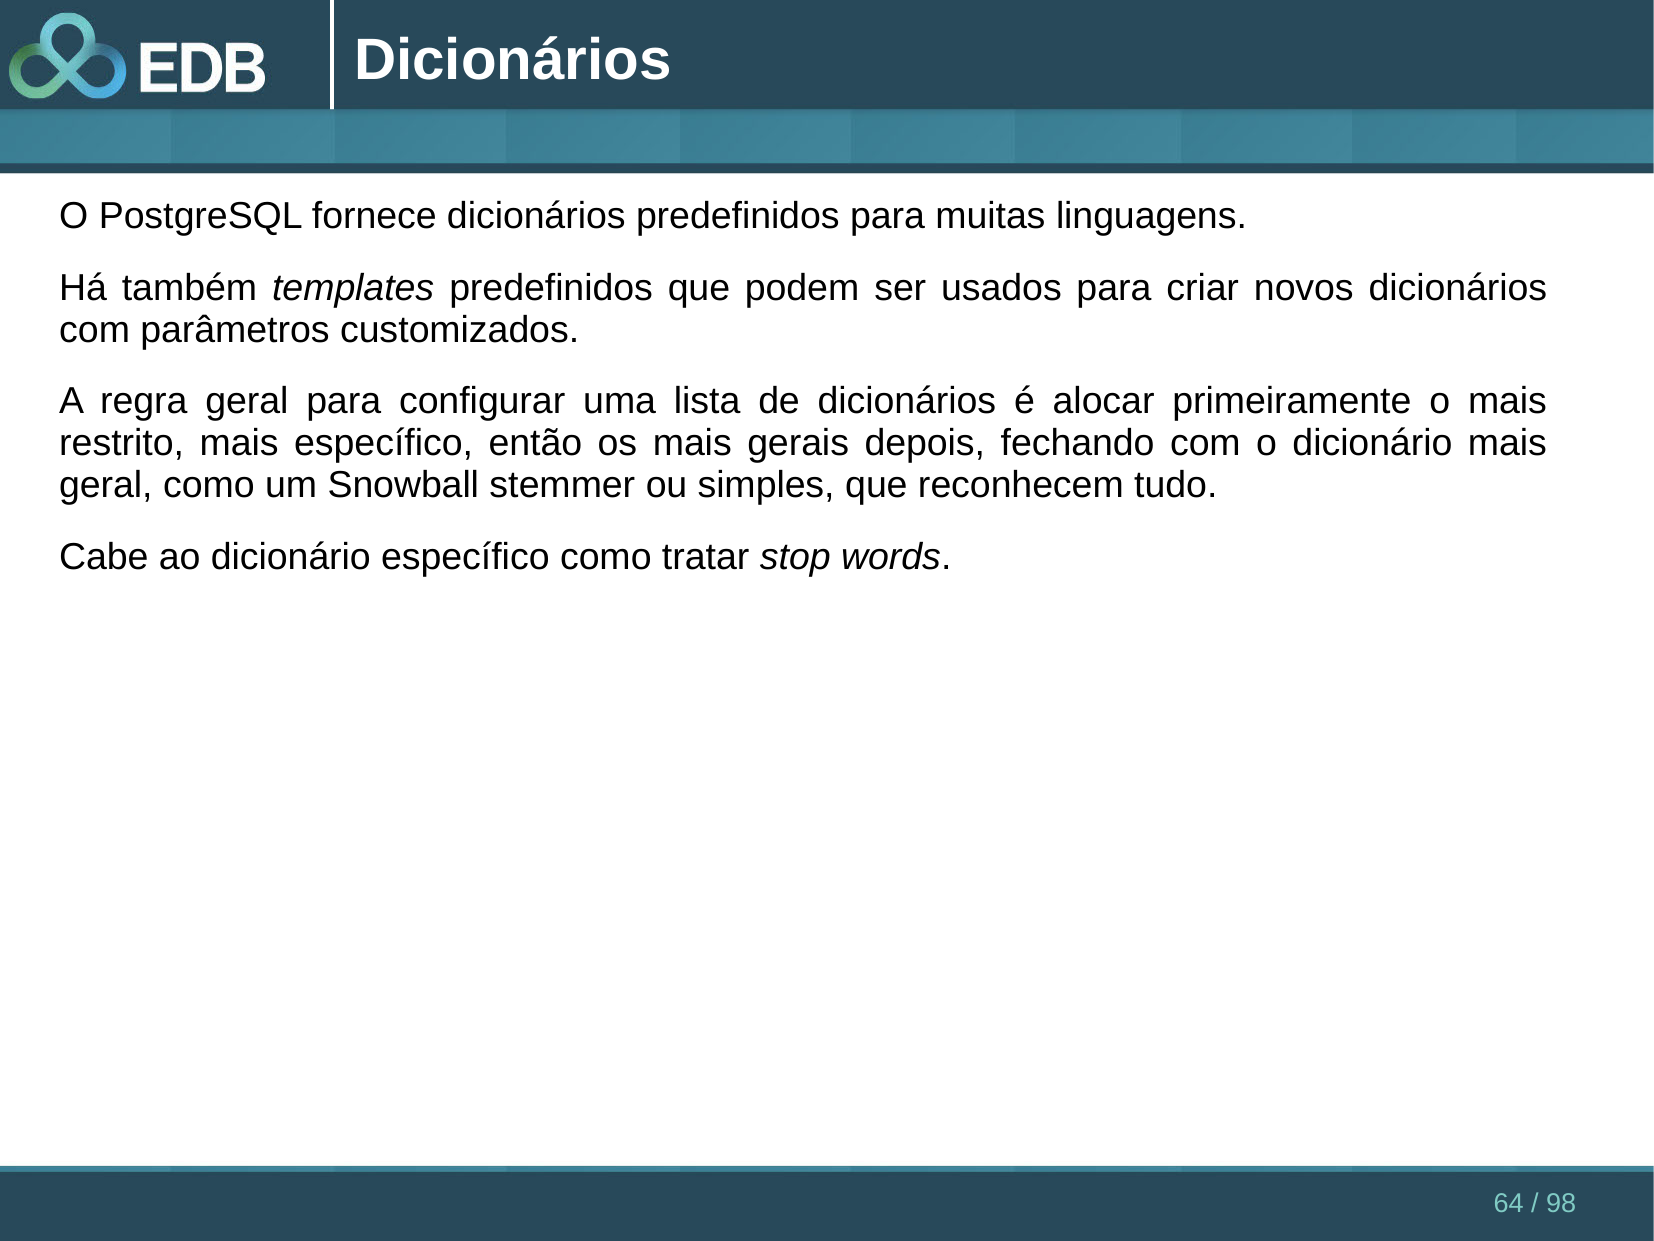

# Dicionários
O PostgreSQL fornece dicionários predefinidos para muitas linguagens.
Há também templates predefinidos que podem ser usados para criar novos dicionários com parâmetros customizados.
A regra geral para configurar uma lista de dicionários é alocar primeiramente o mais restrito, mais específico, então os mais gerais depois, fechando com o dicionário mais geral, como um Snowball stemmer ou simples, que reconhecem tudo.
Cabe ao dicionário específico como tratar stop words.